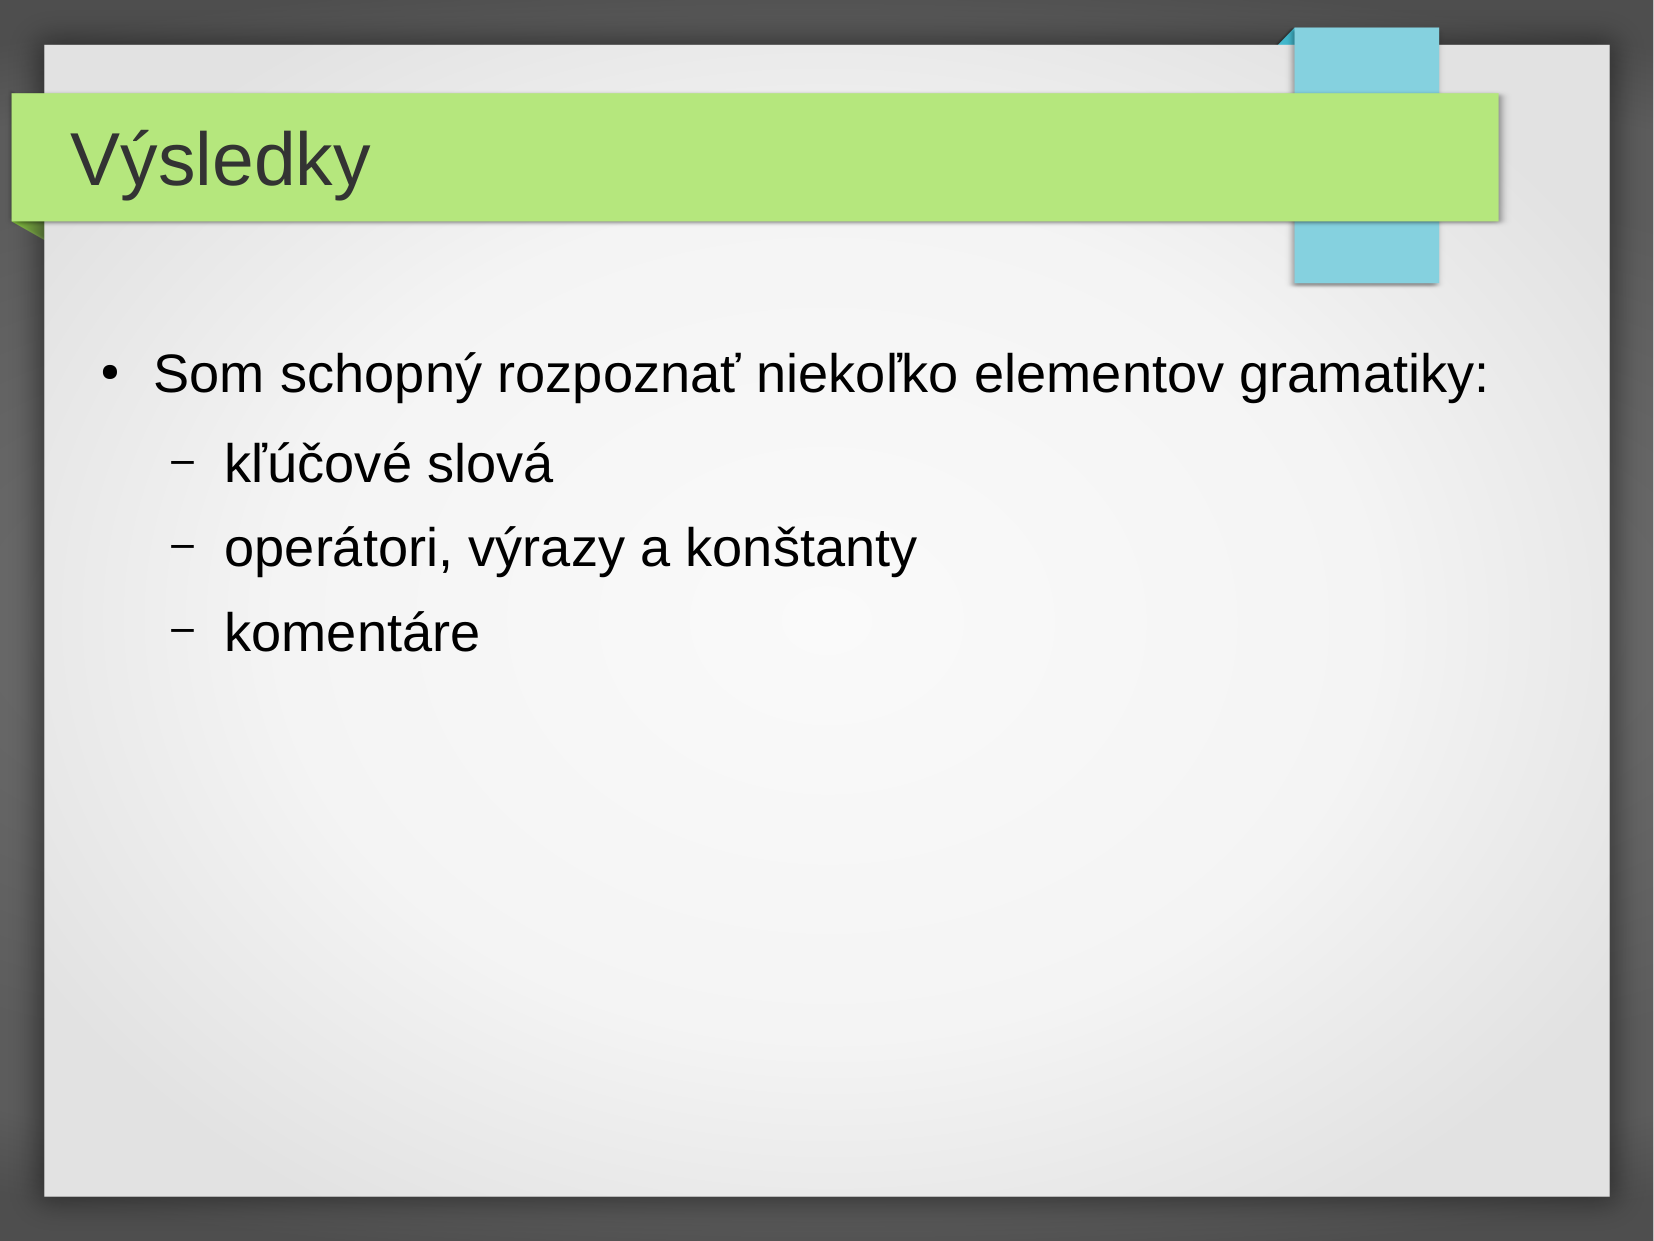

# Výsledky
Som schopný rozpoznať niekoľko elementov gramatiky:
kľúčové slová
operátori, výrazy a konštanty
komentáre